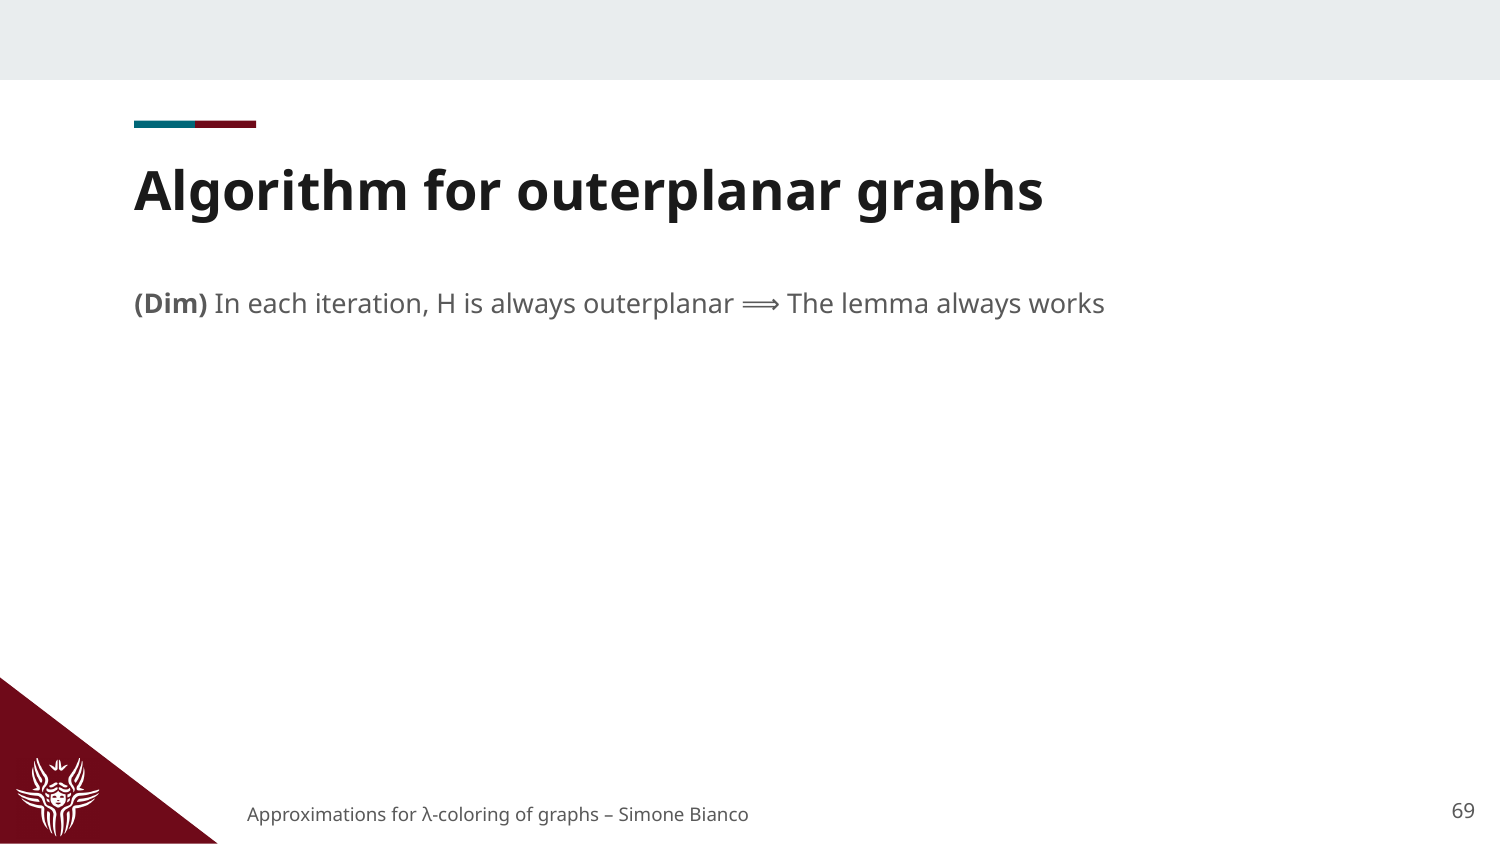

# Algorithm for outerplanar graphs
(Dim) In each iteration, H is always outerplanar ⟹ The lemma always works
Approximations for λ-coloring of graphs – Simone Bianco